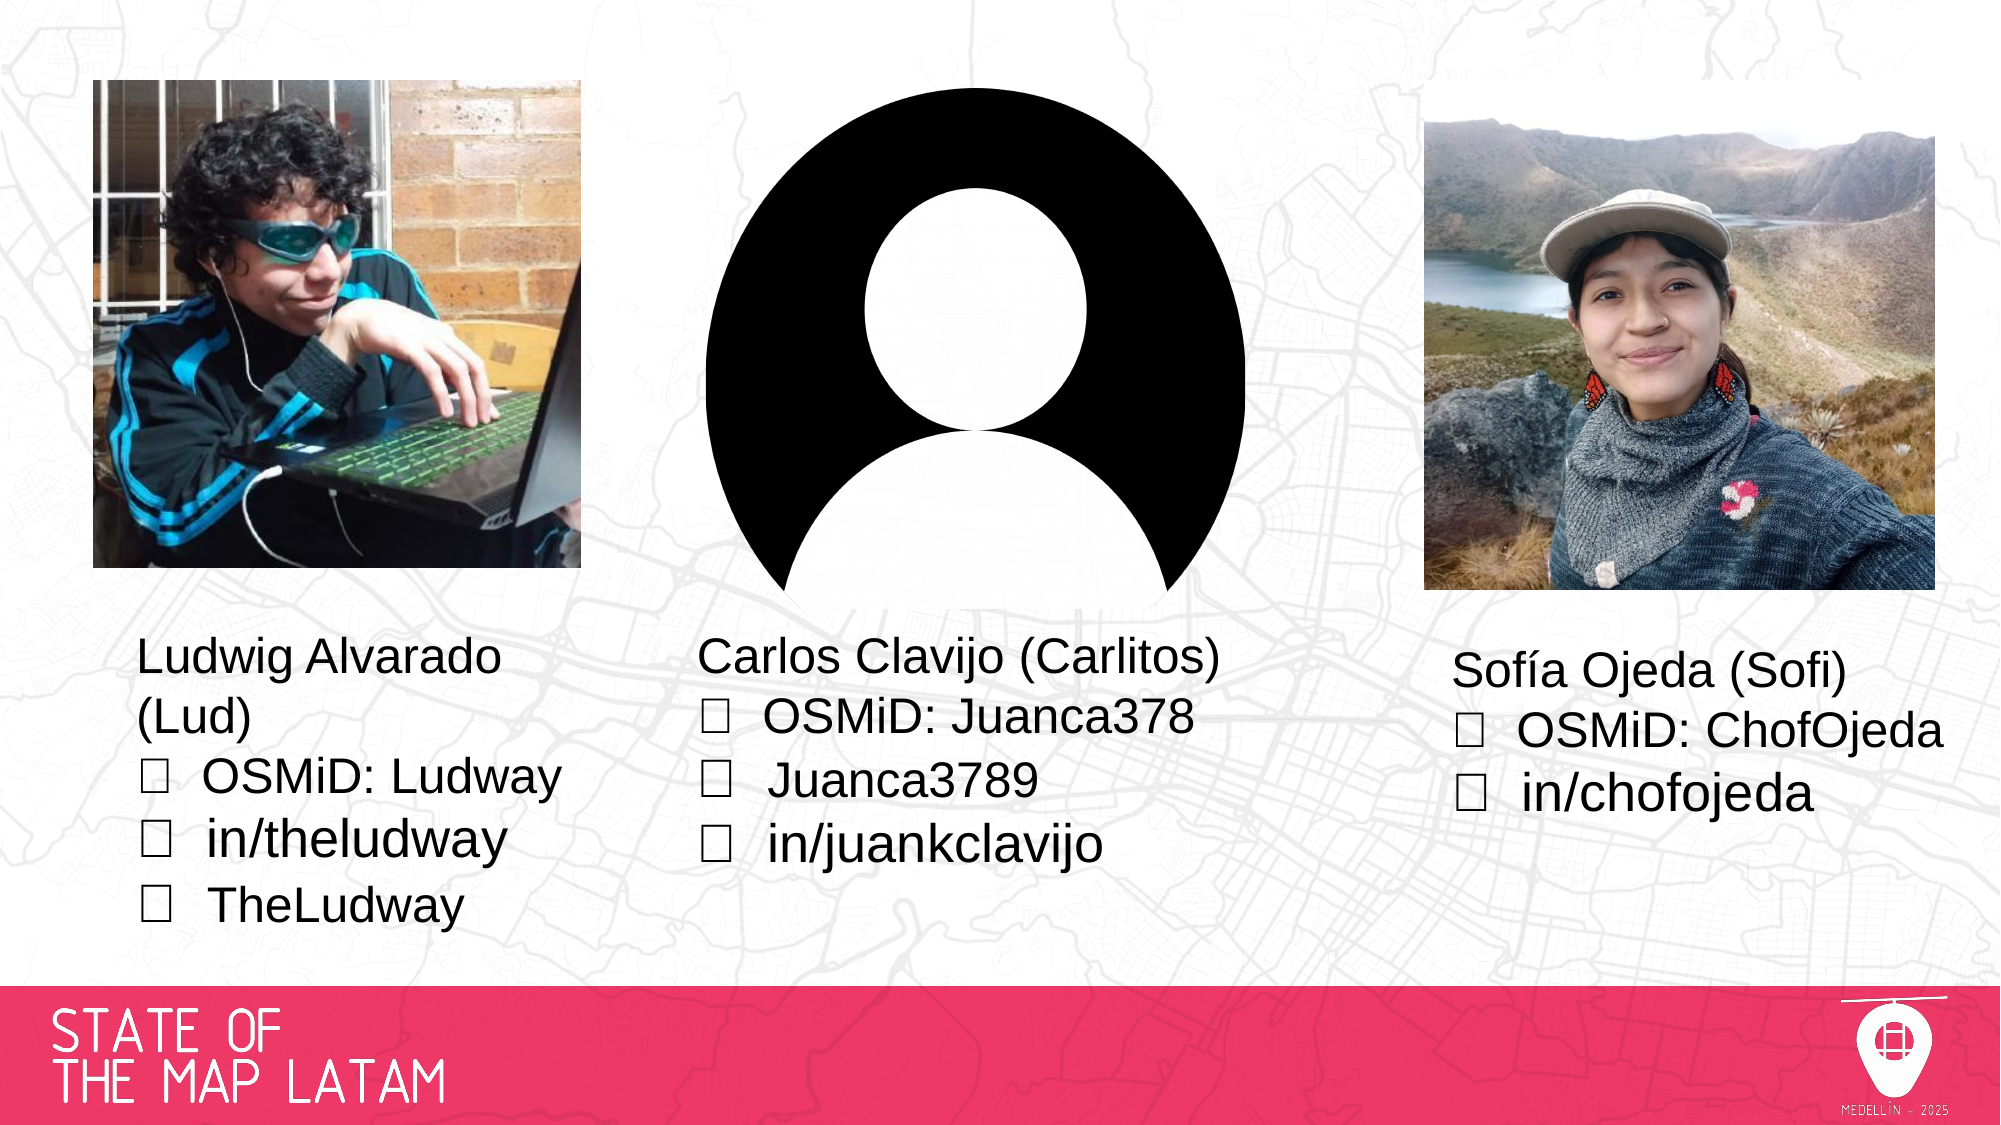

Ludwig Alvarado (Lud)
󰍎 OSMiD: Ludway
󰌻 in/theludway
󰊤 TheLudway
Carlos Clavijo (Carlitos)
󰍎 OSMiD: Juanca378
󰊤 Juanca3789
󰌻 in/juankclavijo
Sofía Ojeda (Sofi)
󰍎 OSMiD: ChofOjeda
󰌻 in/chofojeda